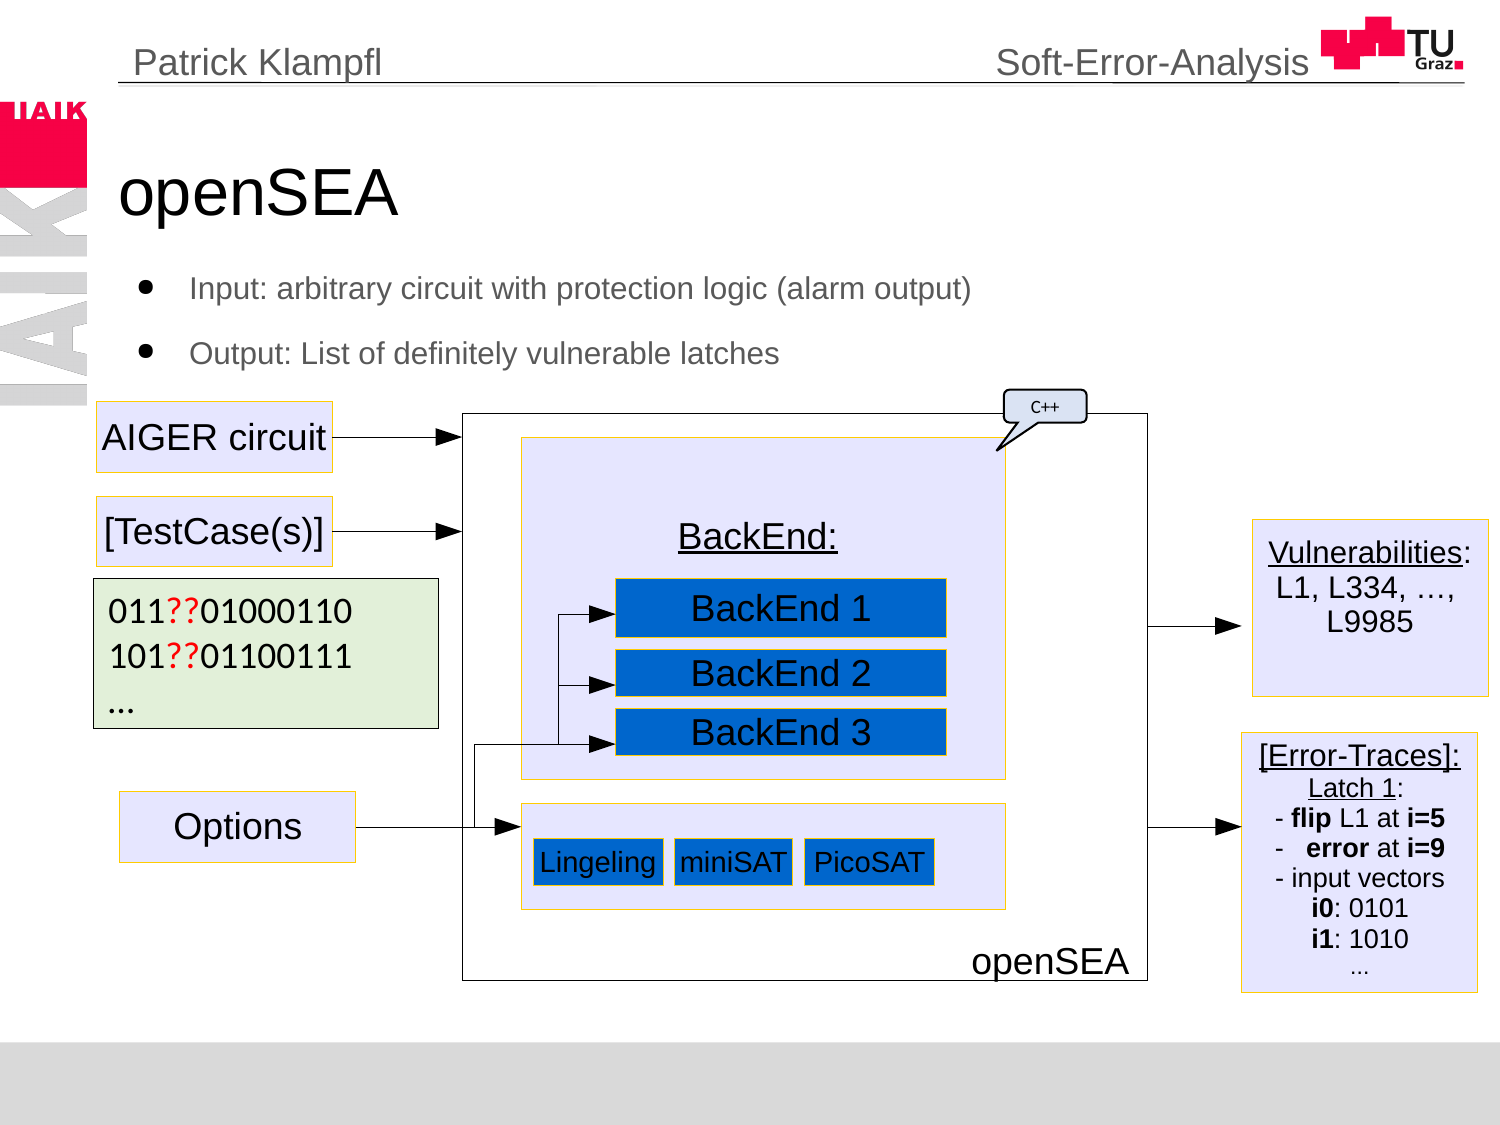

# openSEA
Input: arbitrary circuit with protection logic (alarm output)
Output: List of definitely vulnerable latches
C++
AIGER circuit
[TestCase(s)]
BackEnd:
Vulnerabilities:
L1, L334, …,
L9985
011??01000110
101??01100111
…
BackEnd 1
BackEnd 2
BackEnd 3
[Error-Traces]:
Latch 1:
- flip L1 at i=5
- error at i=9
- input vectors
i0: 0101
i1: 1010
...
Options
Lingeling
miniSAT
PicoSAT
openSEA